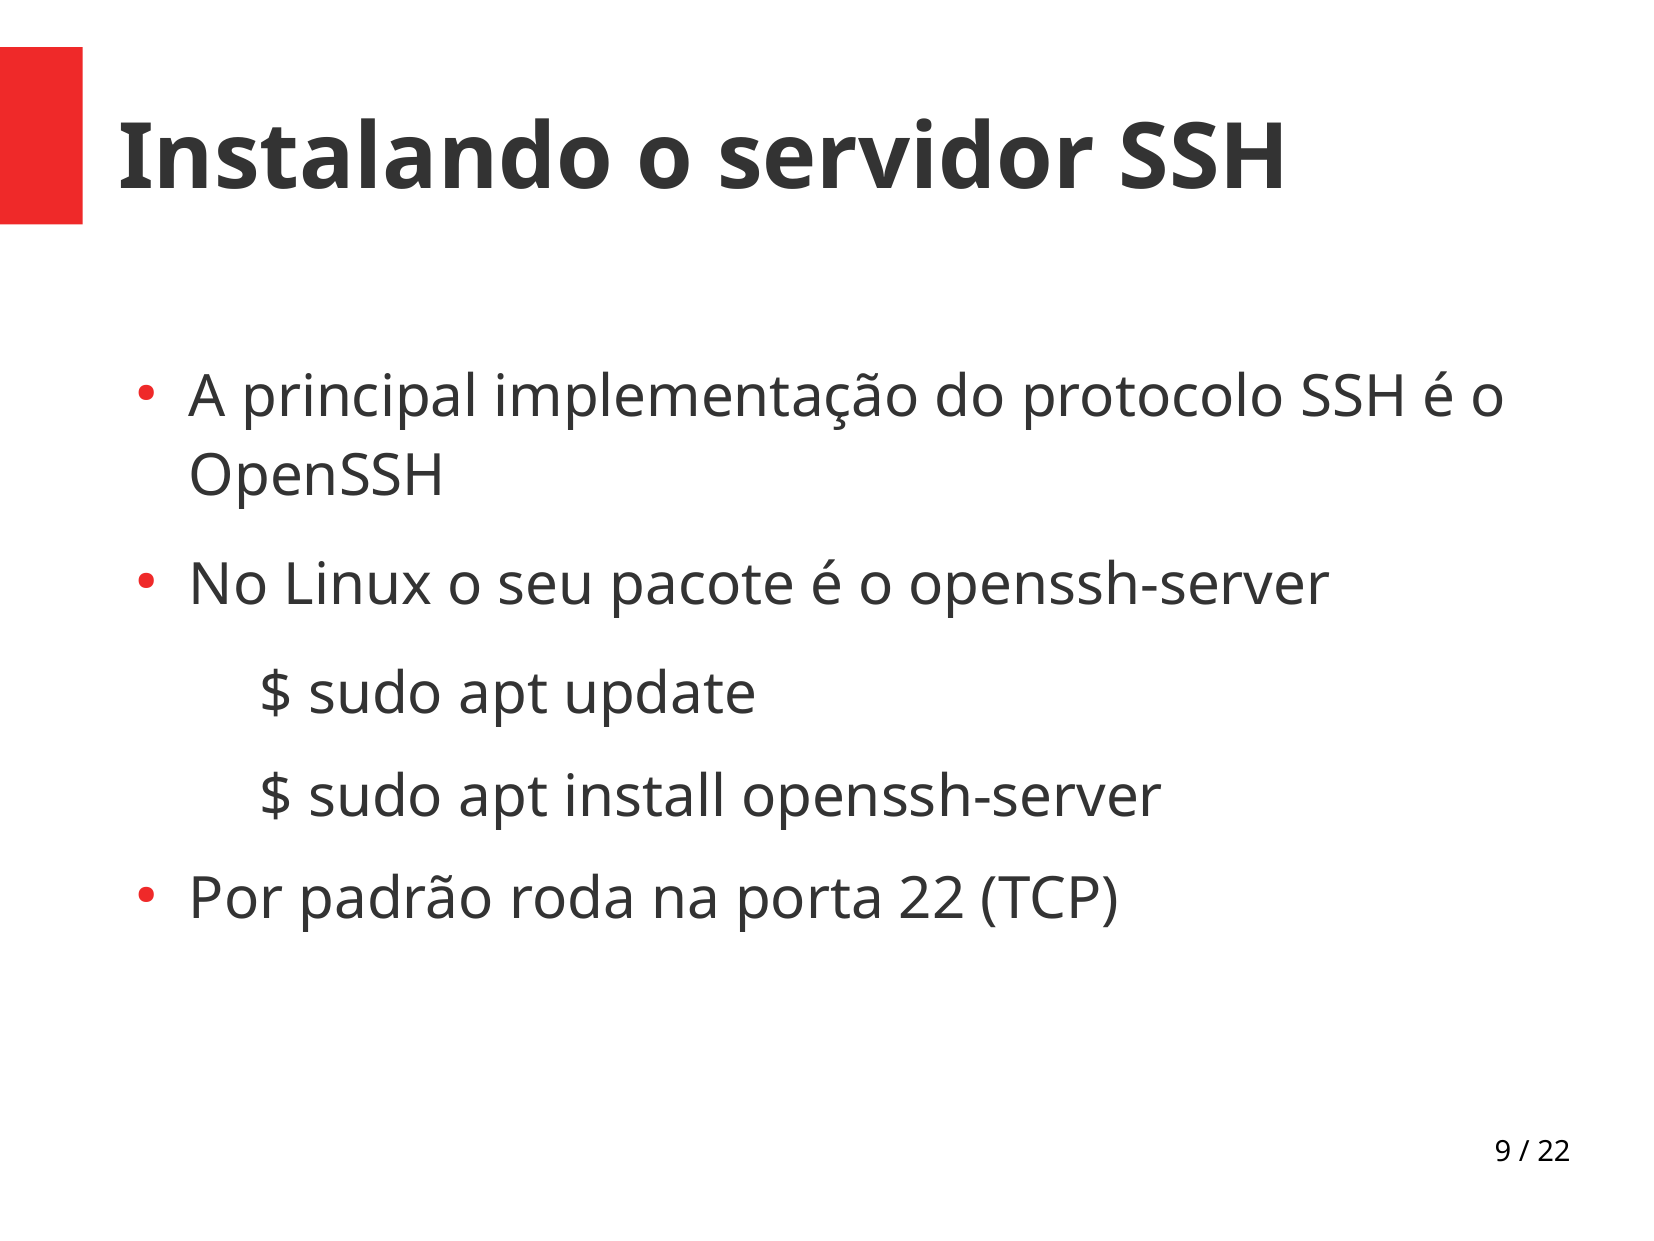

# Instalando o servidor SSH
A principal implementação do protocolo SSH é o OpenSSH
No Linux o seu pacote é o openssh-server
$ sudo apt update
$ sudo apt install openssh-server
Por padrão roda na porta 22 (TCP)
9